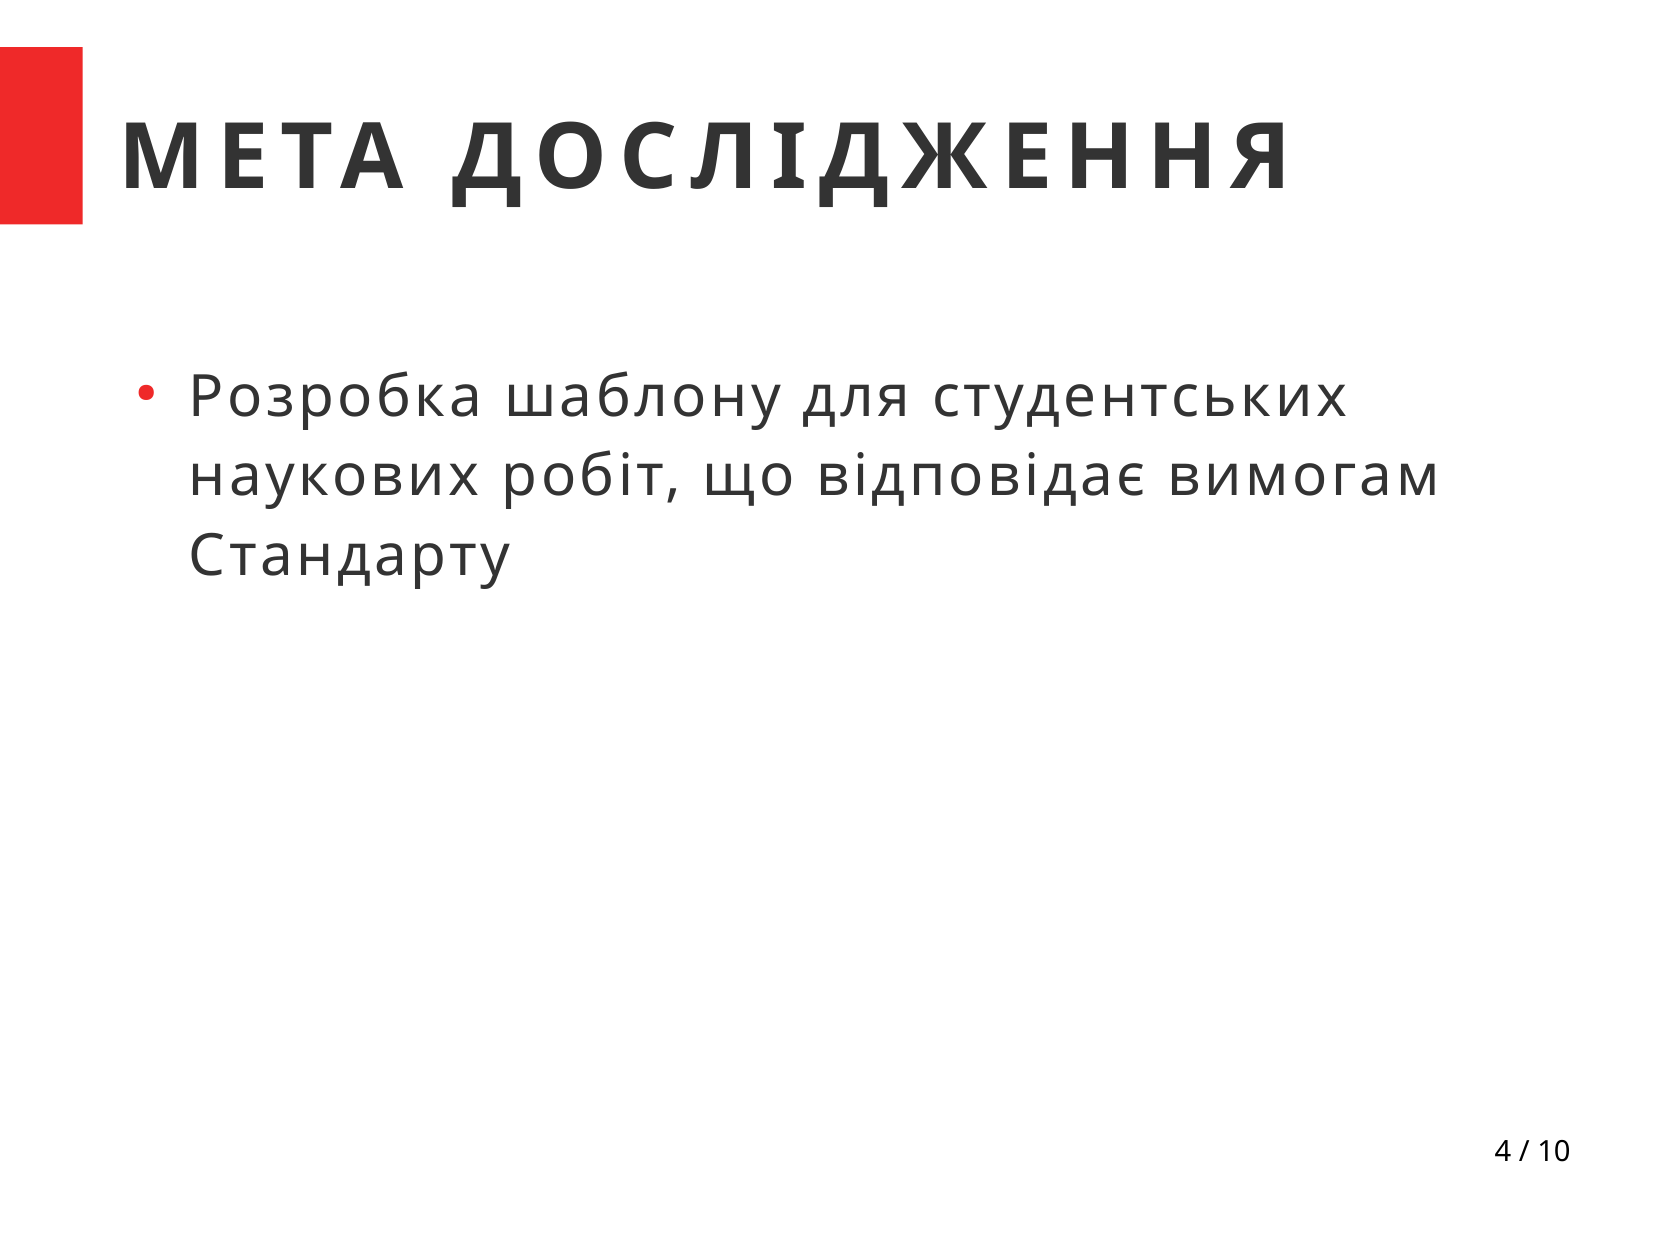

# Мета дослідження
Розробка шаблону для студентських наукових робіт, що відповідає вимогам Стандарту
4